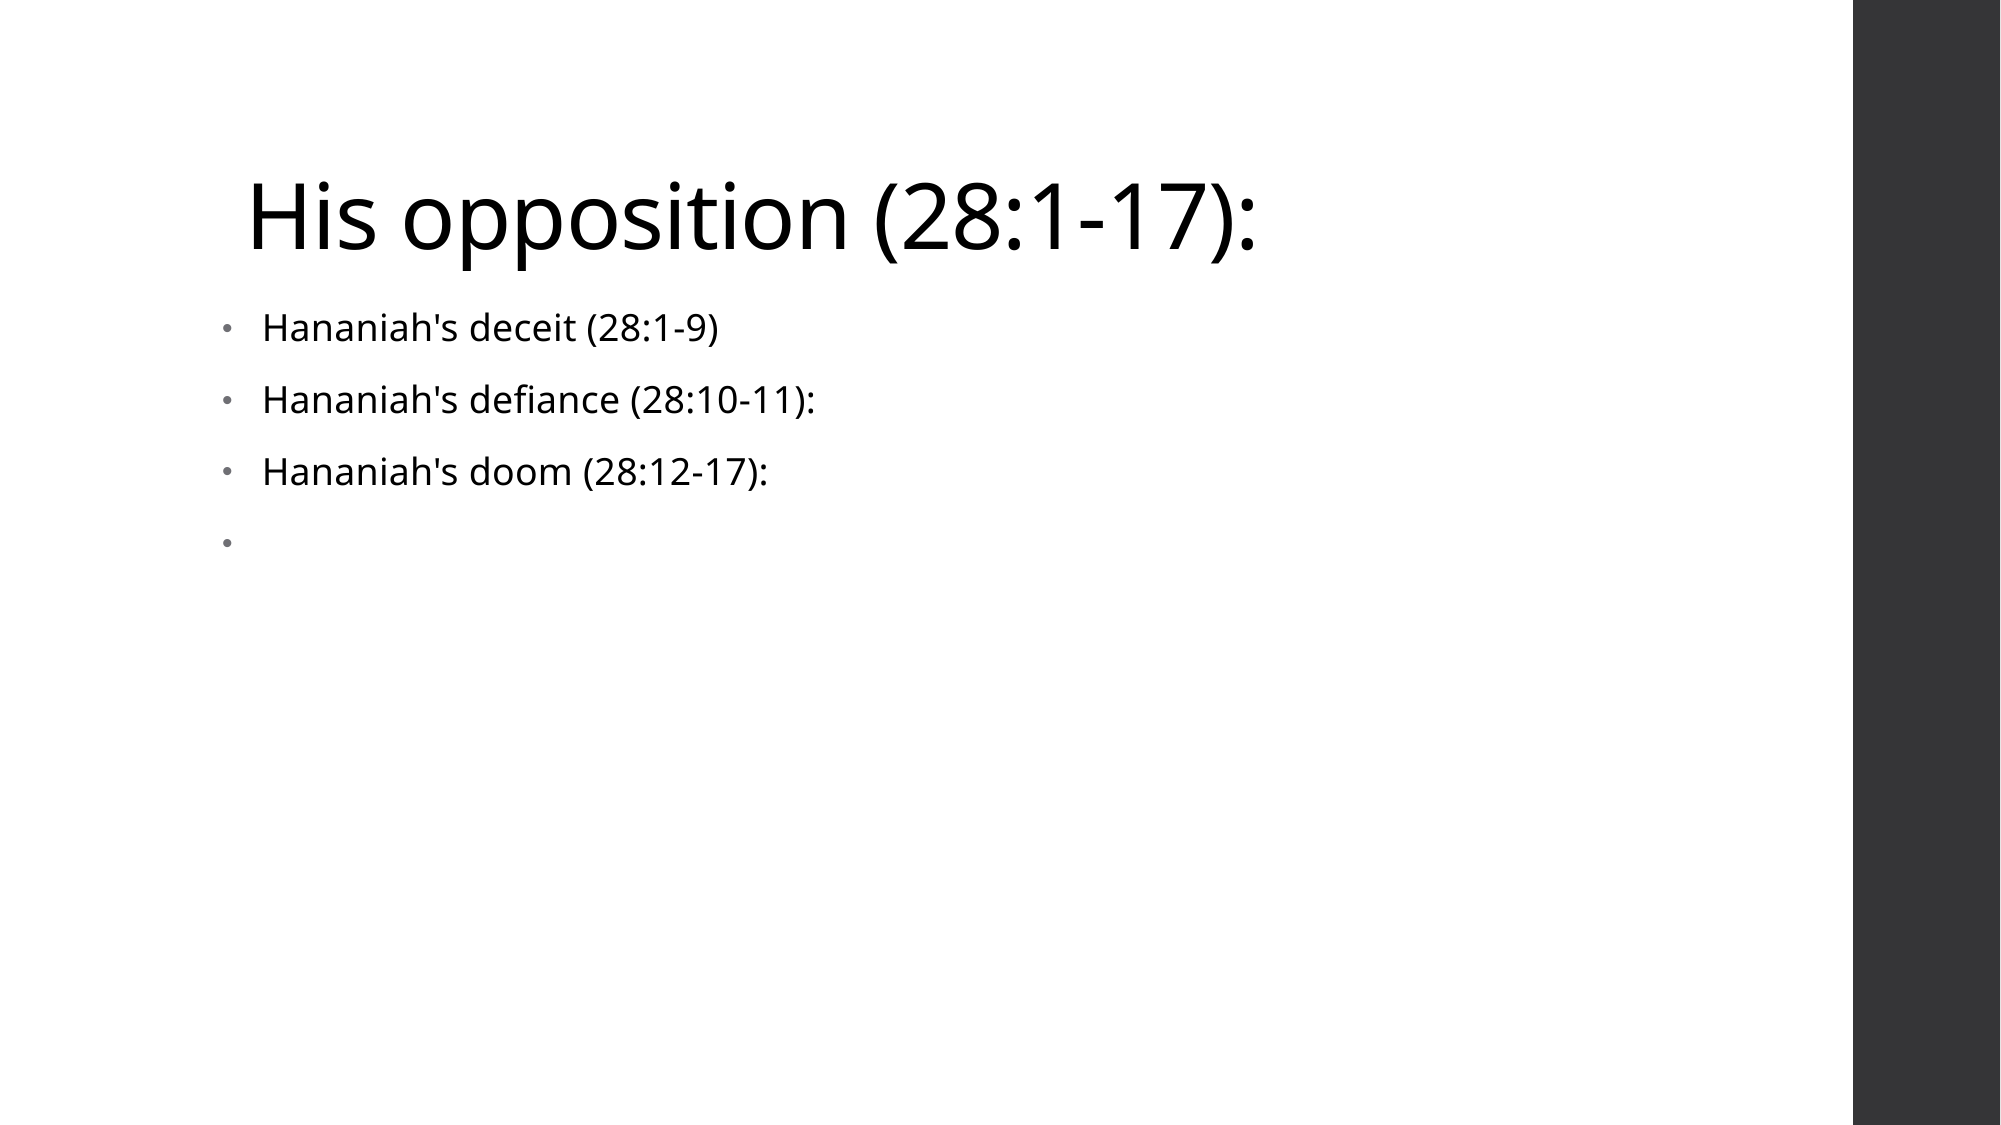

# His opposition (28:1-17):
 Hananiah's deceit (28:1-9)
 Hananiah's defiance (28:10-11):
 Hananiah's doom (28:12-17):